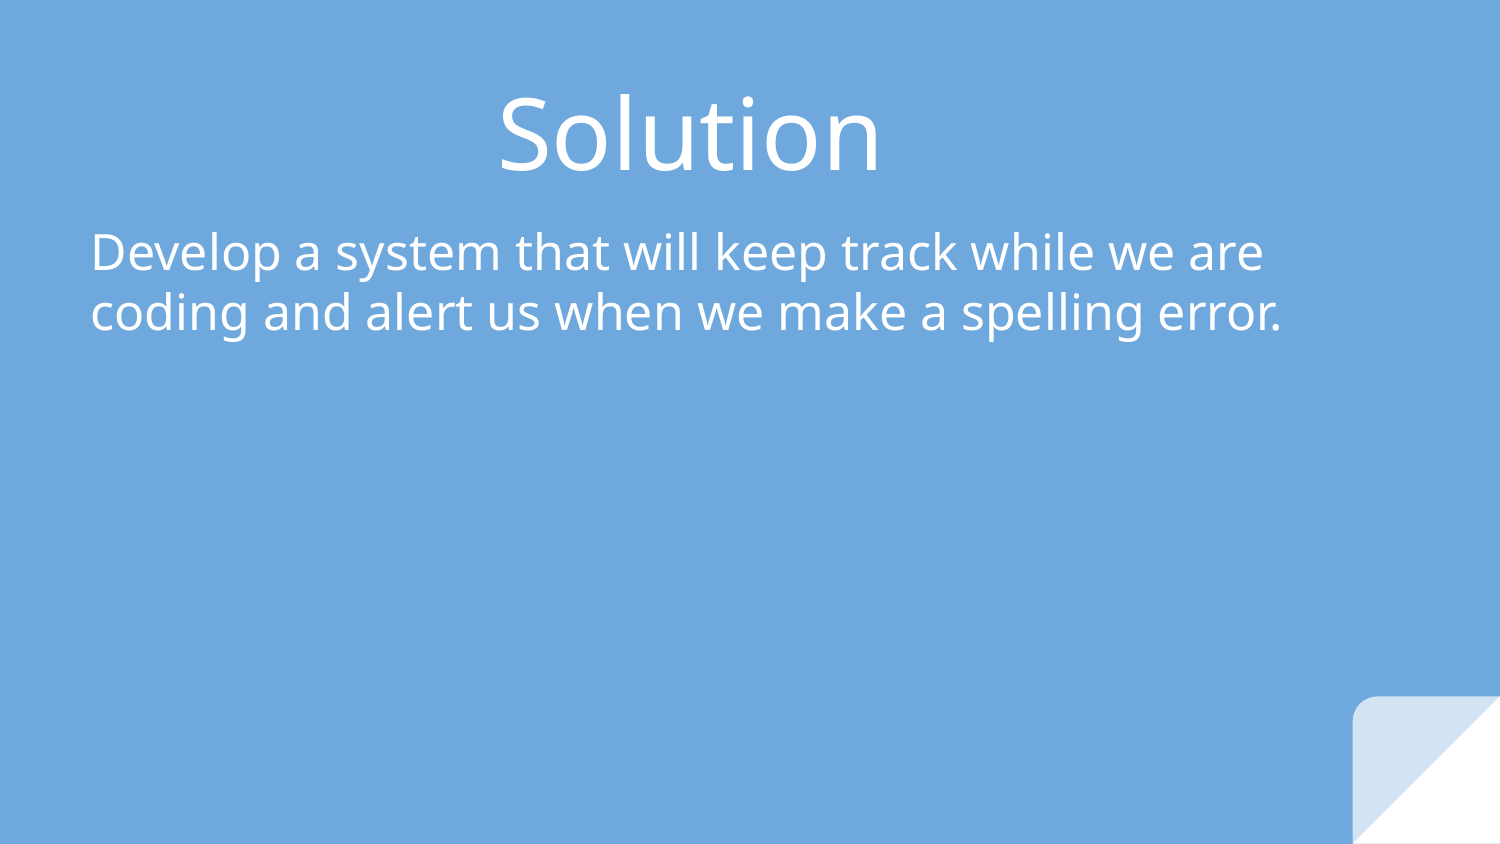

# Solution
Develop a system that will keep track while we are coding and alert us when we make a spelling error.